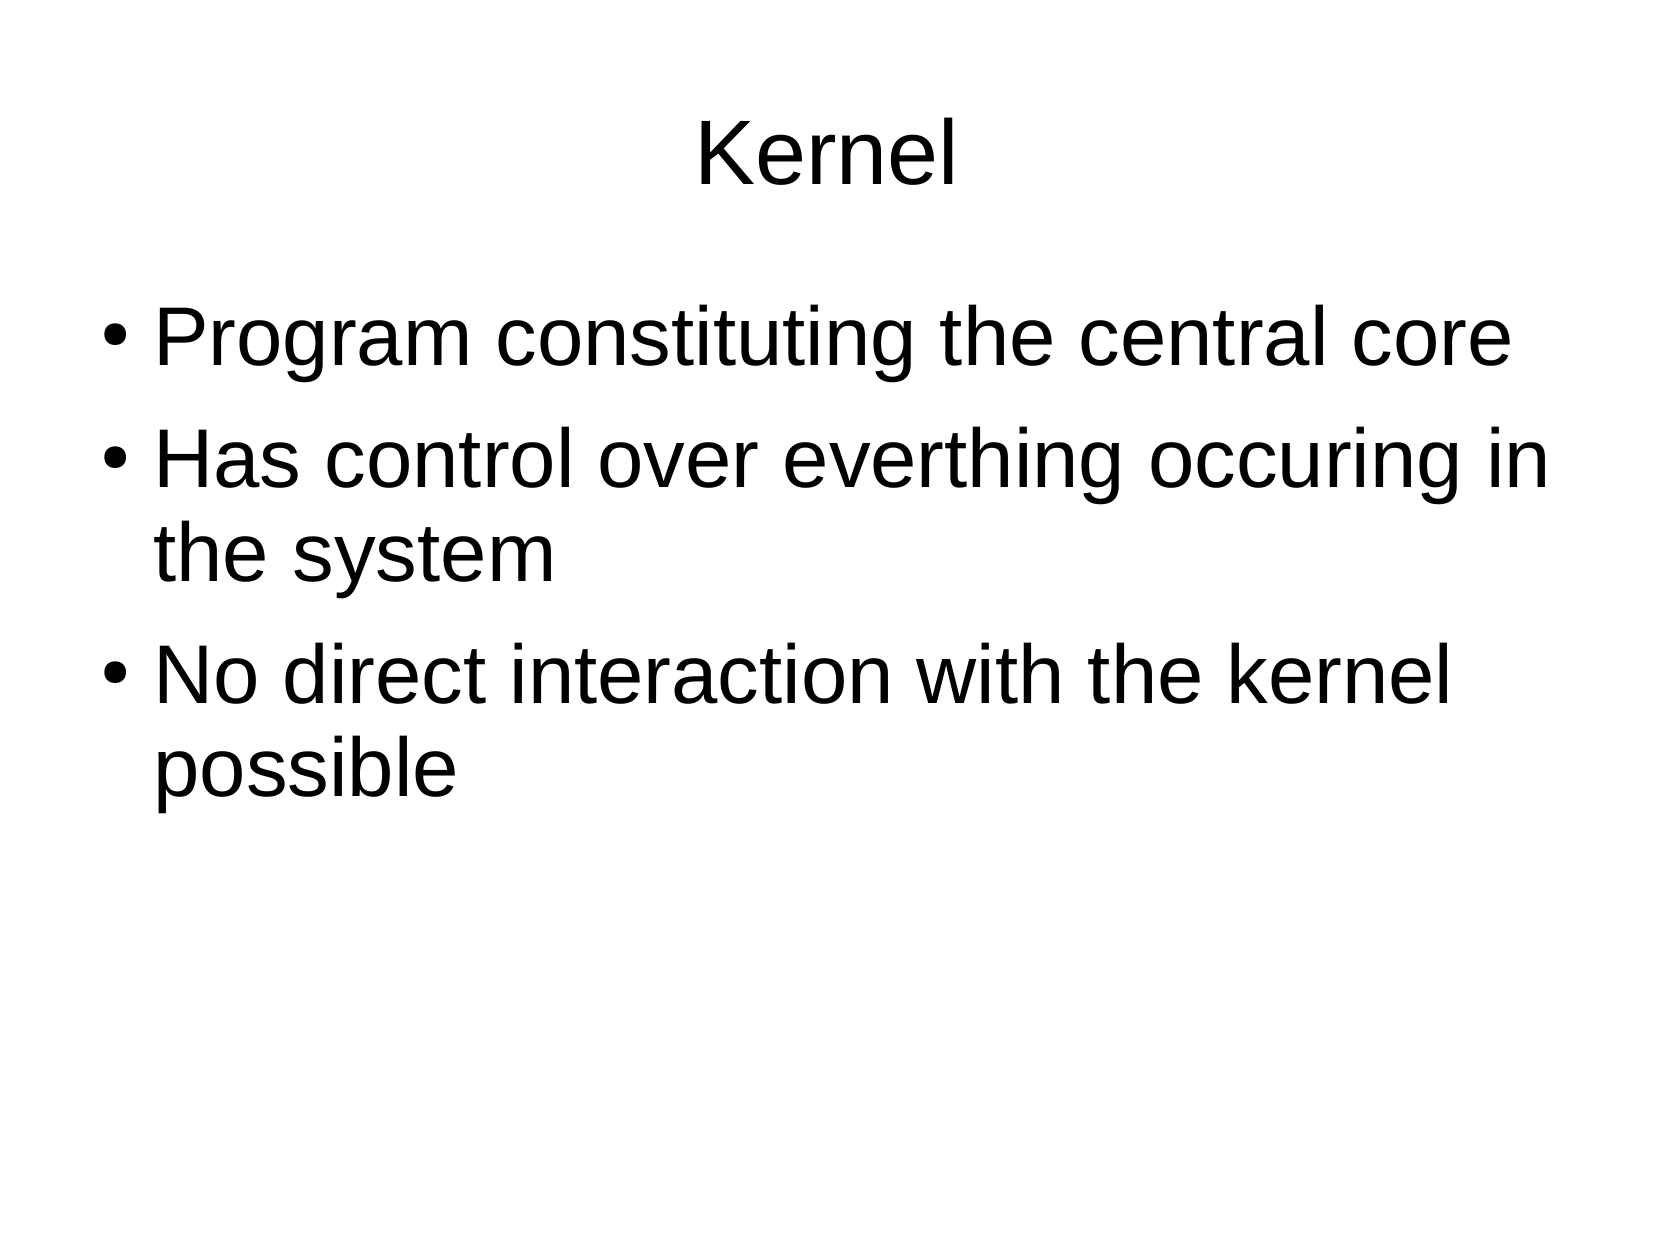

# Kernel
Program constituting the central core
Has control over everthing occuring in the system
No direct interaction with the kernel possible